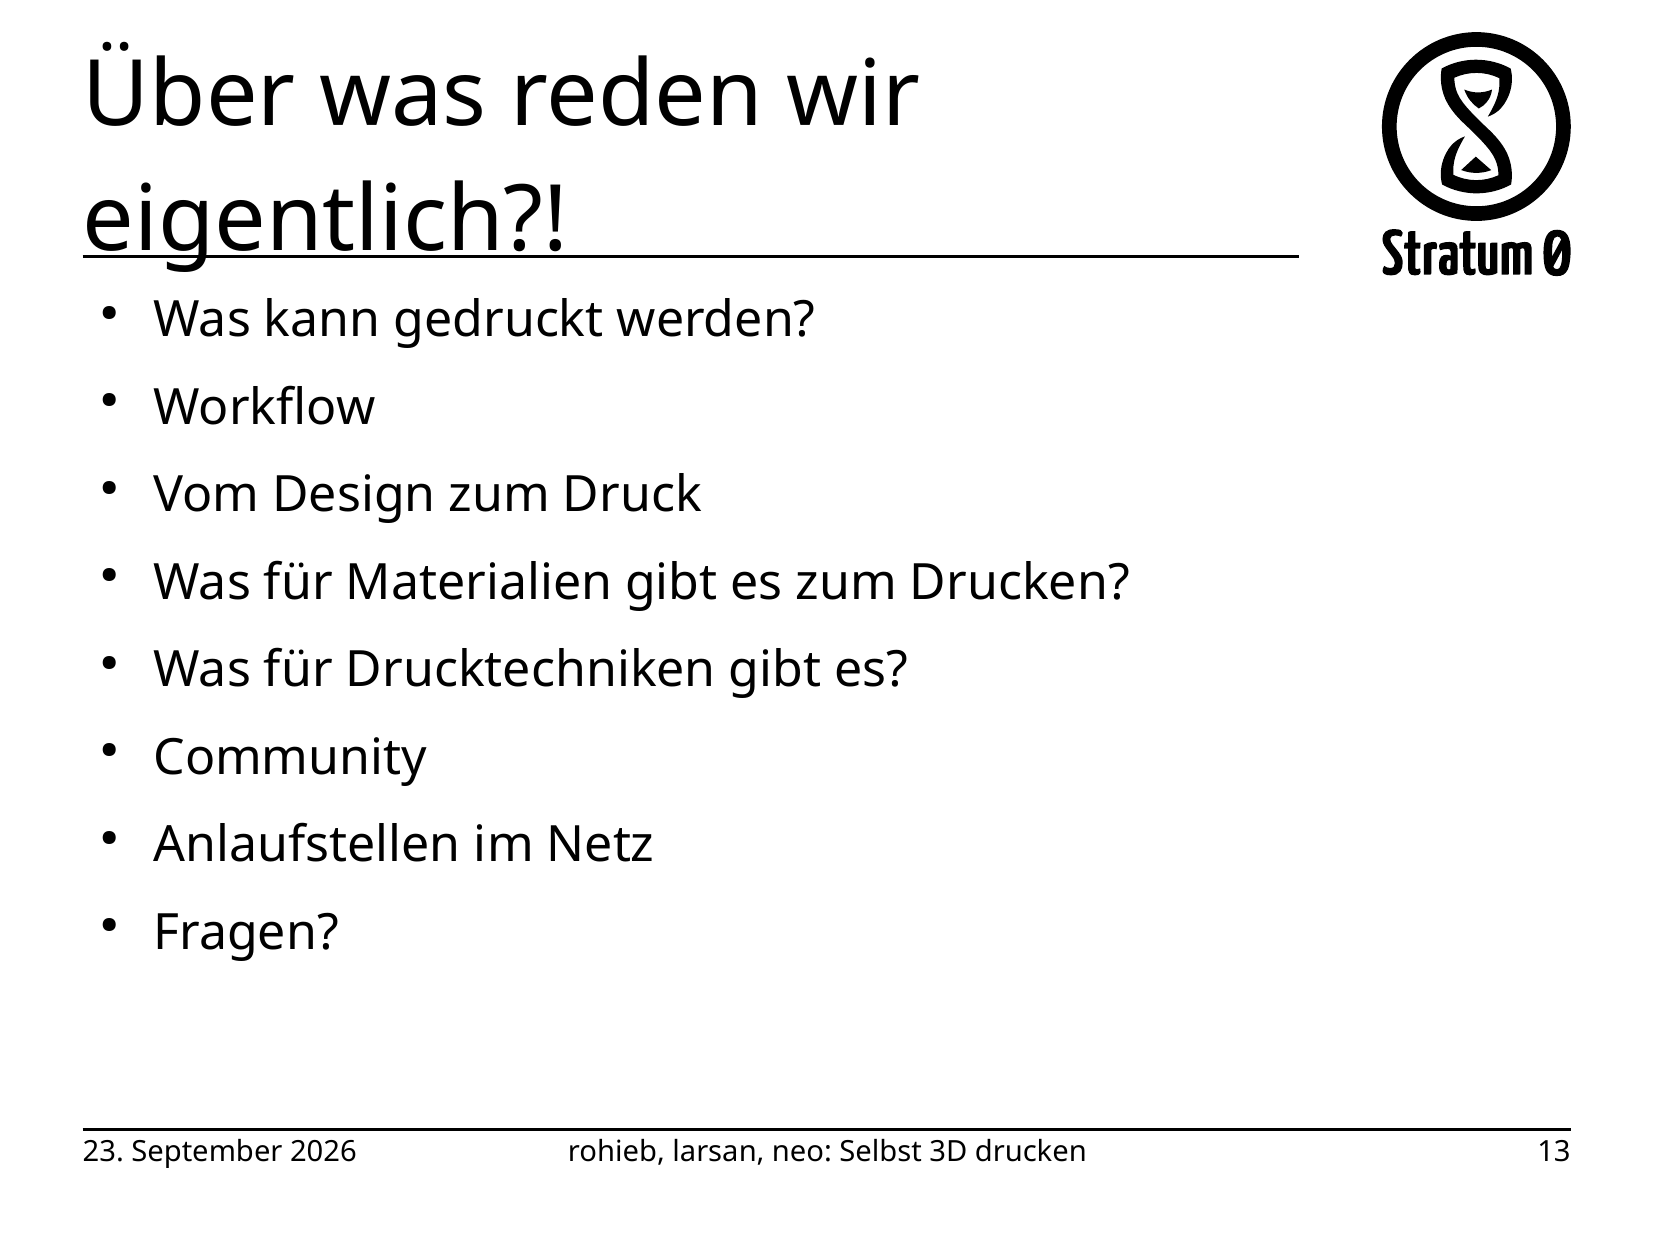

# Über was reden wir eigentlich?!
Was kann gedruckt werden?
Workflow
Vom Design zum Druck
Was für Materialien gibt es zum Drucken?
Was für Drucktechniken gibt es?
Community
Anlaufstellen im Netz
Fragen?
rohieb, larsan, neo: Selbst 3D drucken
13